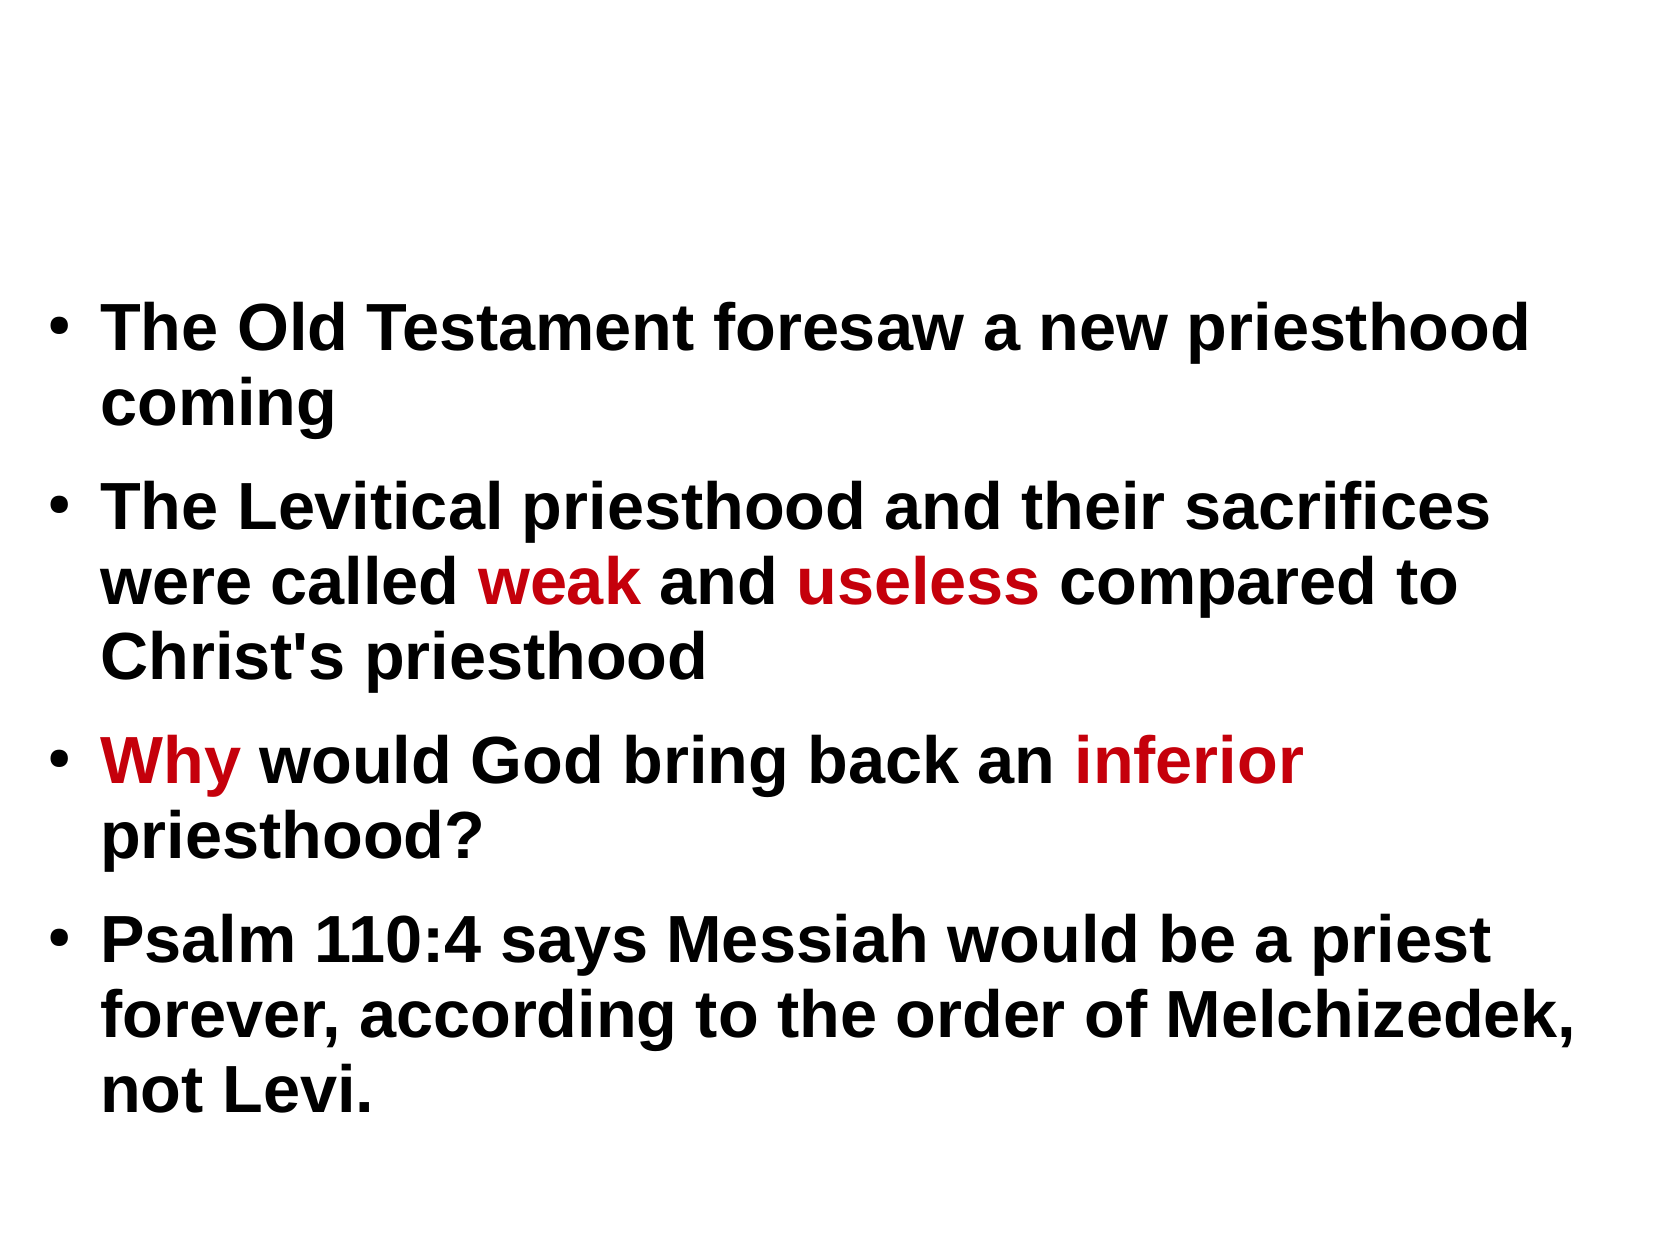

#
The Old Testament foresaw a new priesthood coming
The Levitical priesthood and their sacrifices were called weak and useless compared to Christ's priesthood
Why would God bring back an inferior priesthood?
Psalm 110:4 says Messiah would be a priest forever, according to the order of Melchizedek, not Levi.